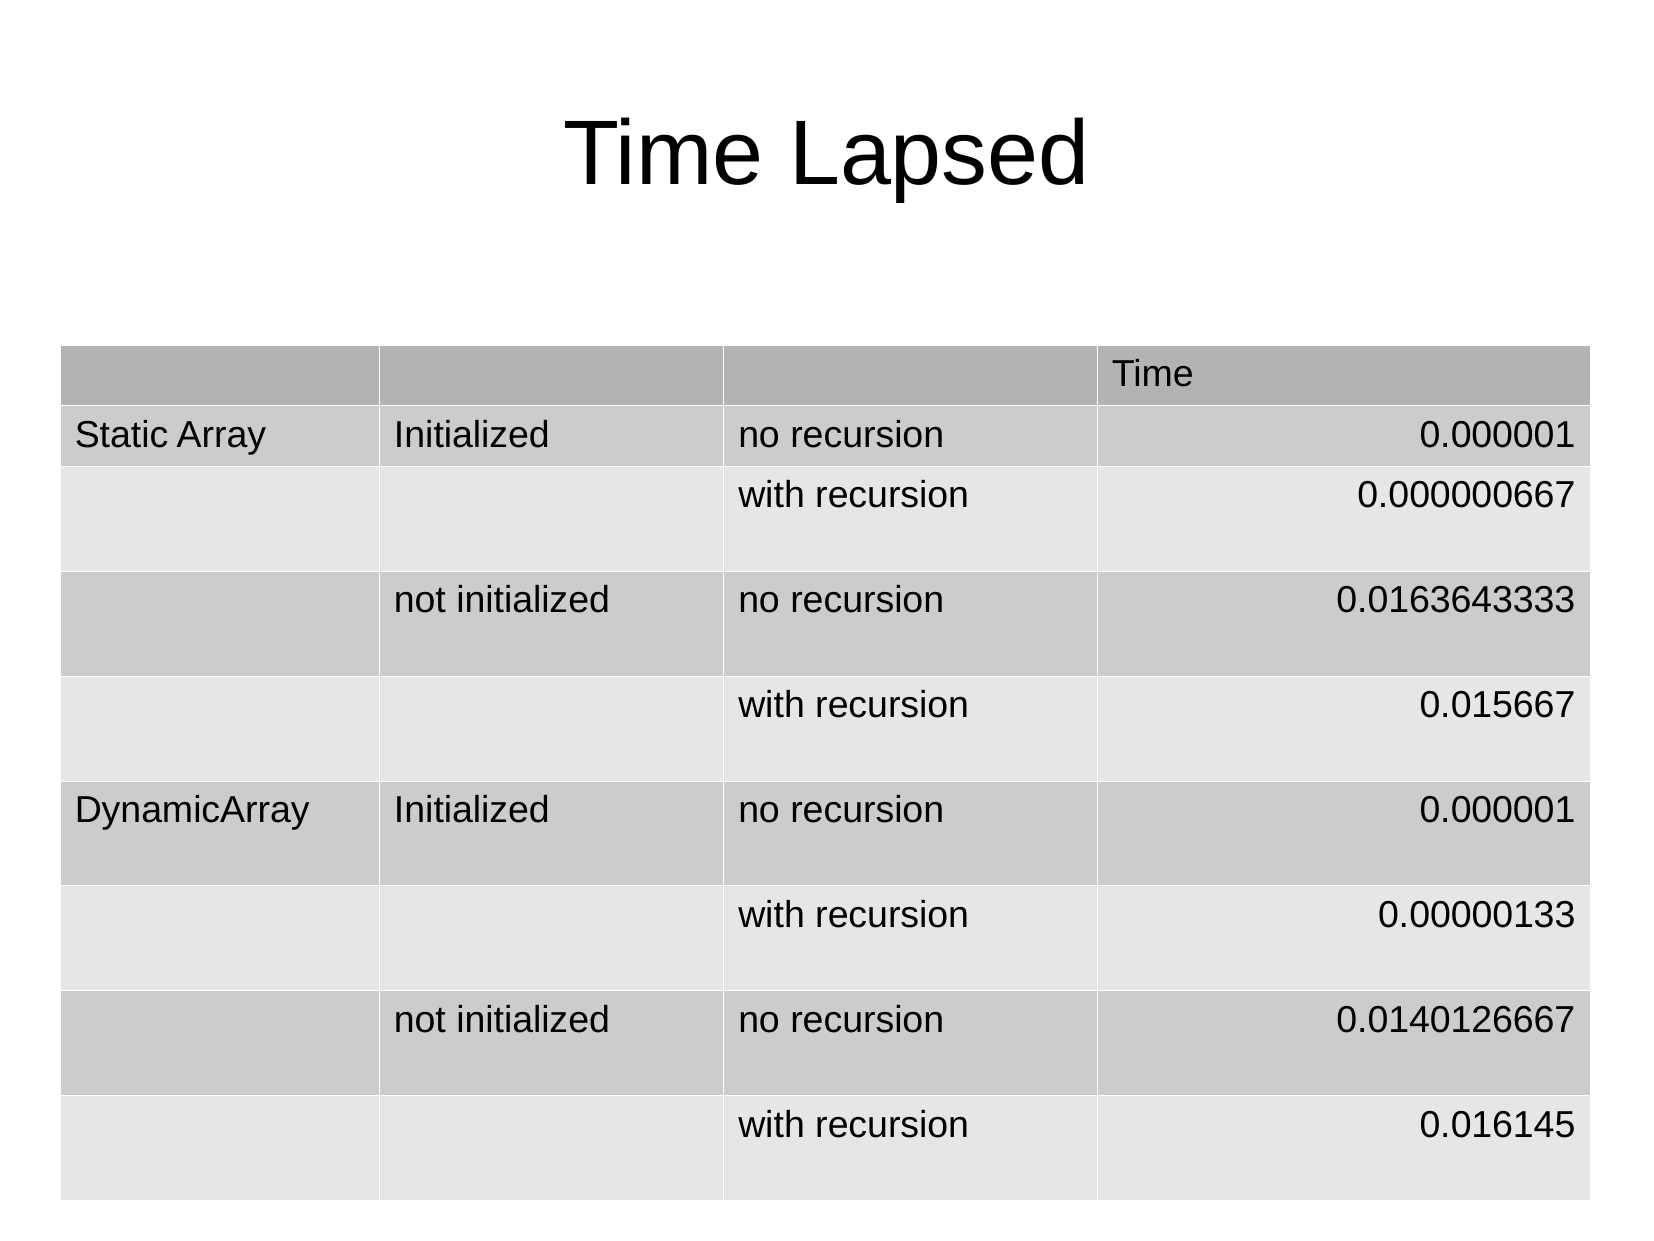

# Time Lapsed
| | | | Time |
| --- | --- | --- | --- |
| Static Array | Initialized | no recursion | 0.000001 |
| | | with recursion | 0.000000667 |
| | not initialized | no recursion | 0.0163643333 |
| | | with recursion | 0.015667 |
| DynamicArray | Initialized | no recursion | 0.000001 |
| | | with recursion | 0.00000133 |
| | not initialized | no recursion | 0.0140126667 |
| | | with recursion | 0.016145 |